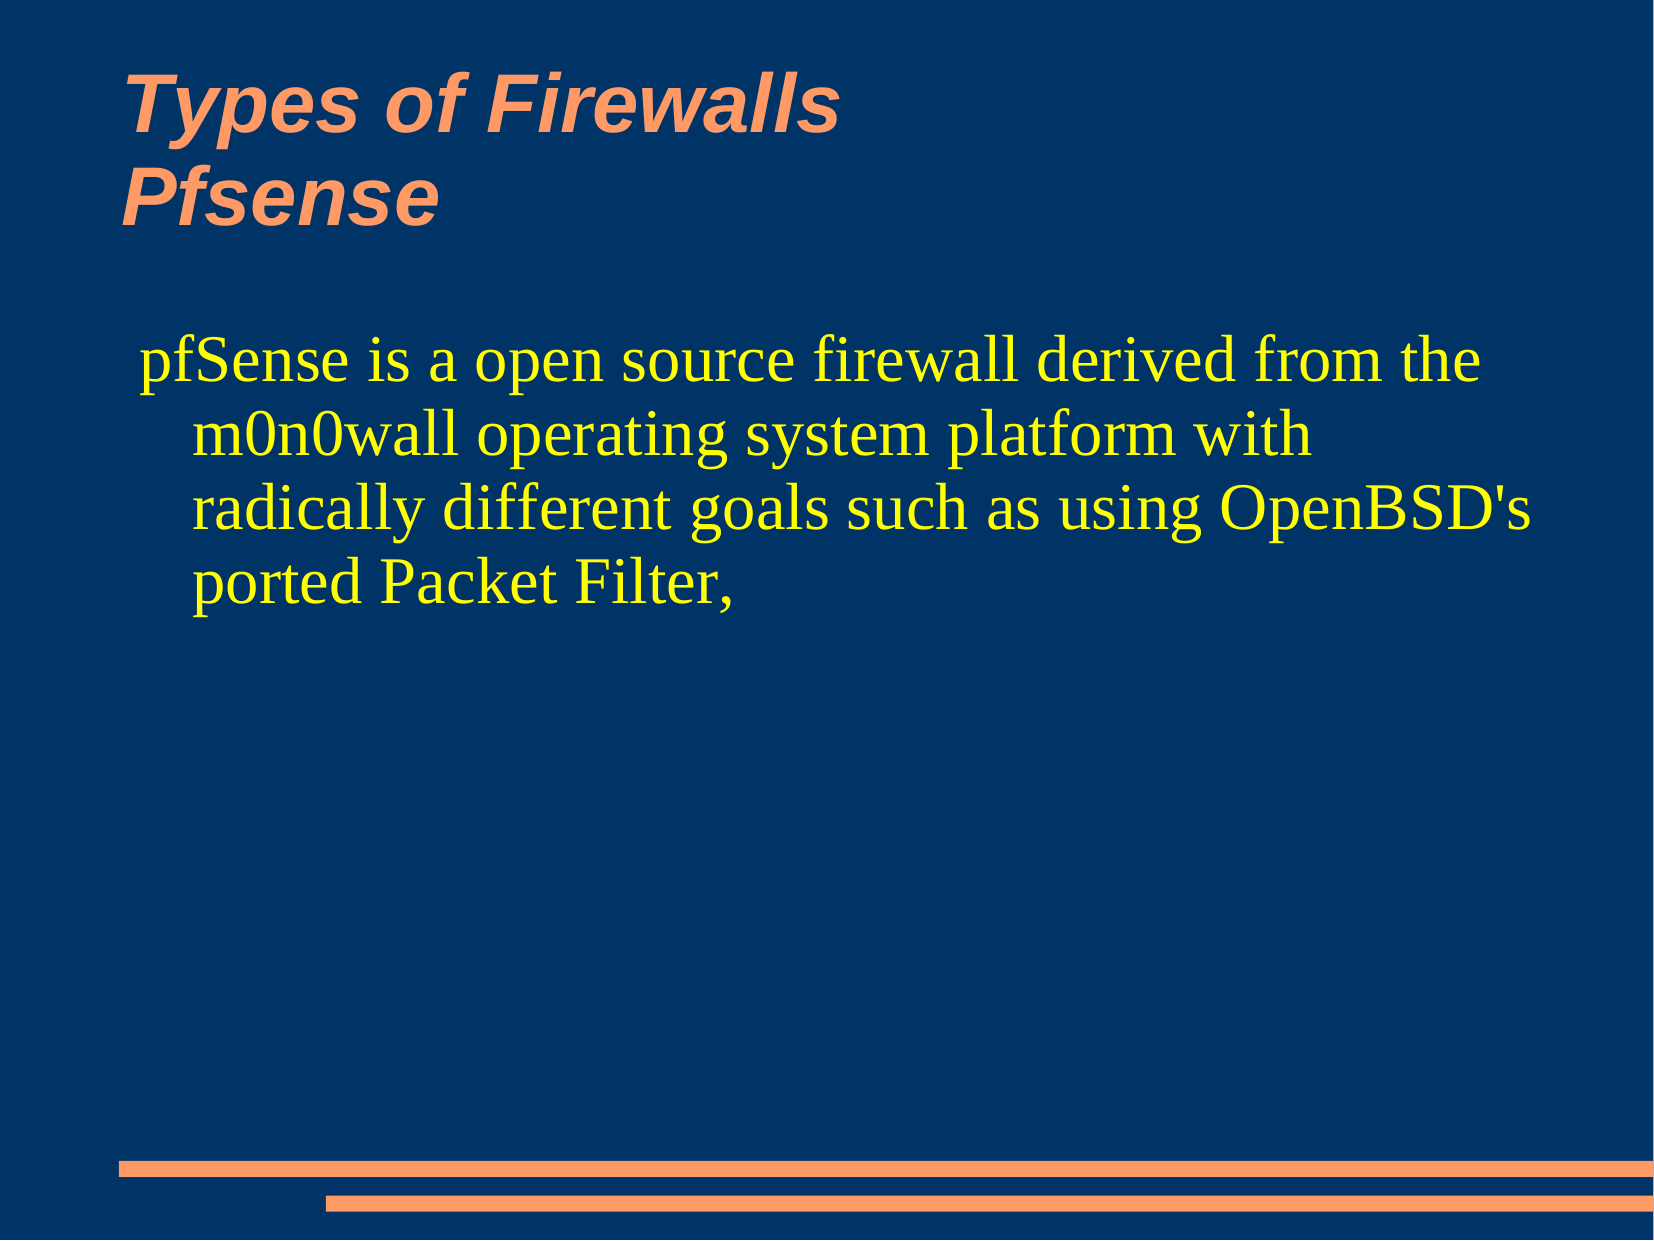

# Types of Firewalls Pfsense
pfSense is a open source firewall derived from the m0n0wall operating system platform with radically different goals such as using OpenBSD's ported Packet Filter,